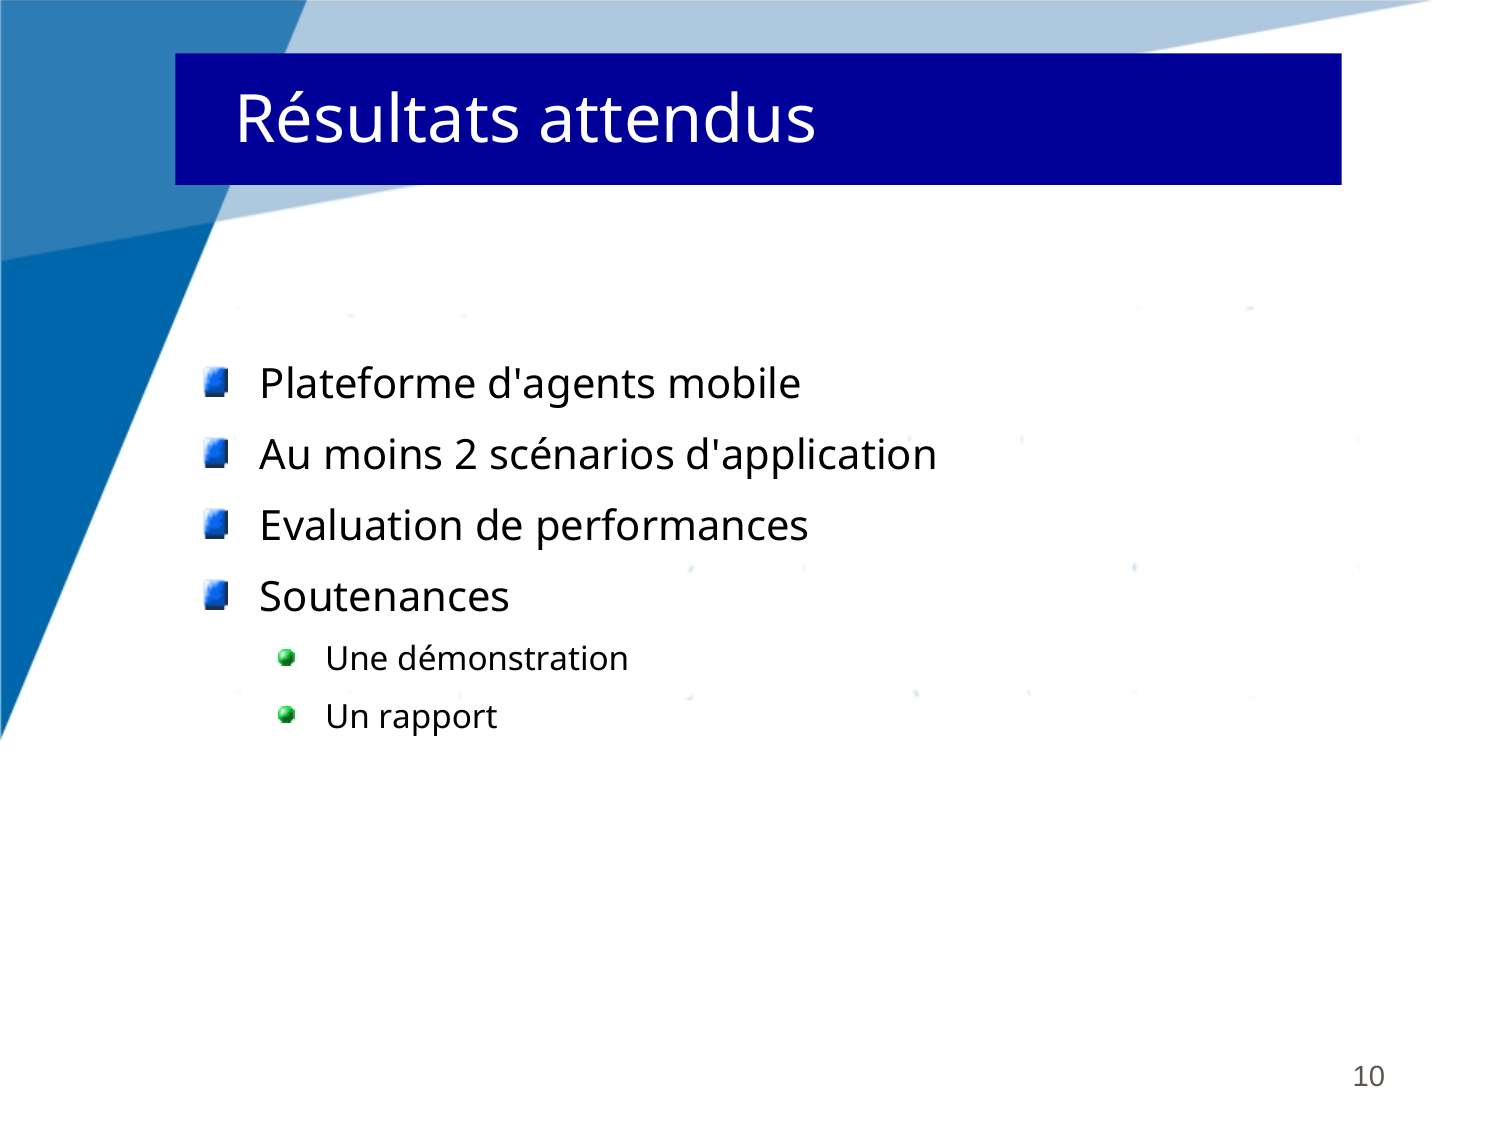

# Résultats attendus
Plateforme d'agents mobile
Au moins 2 scénarios d'application
Evaluation de performances
Soutenances
Une démonstration
Un rapport